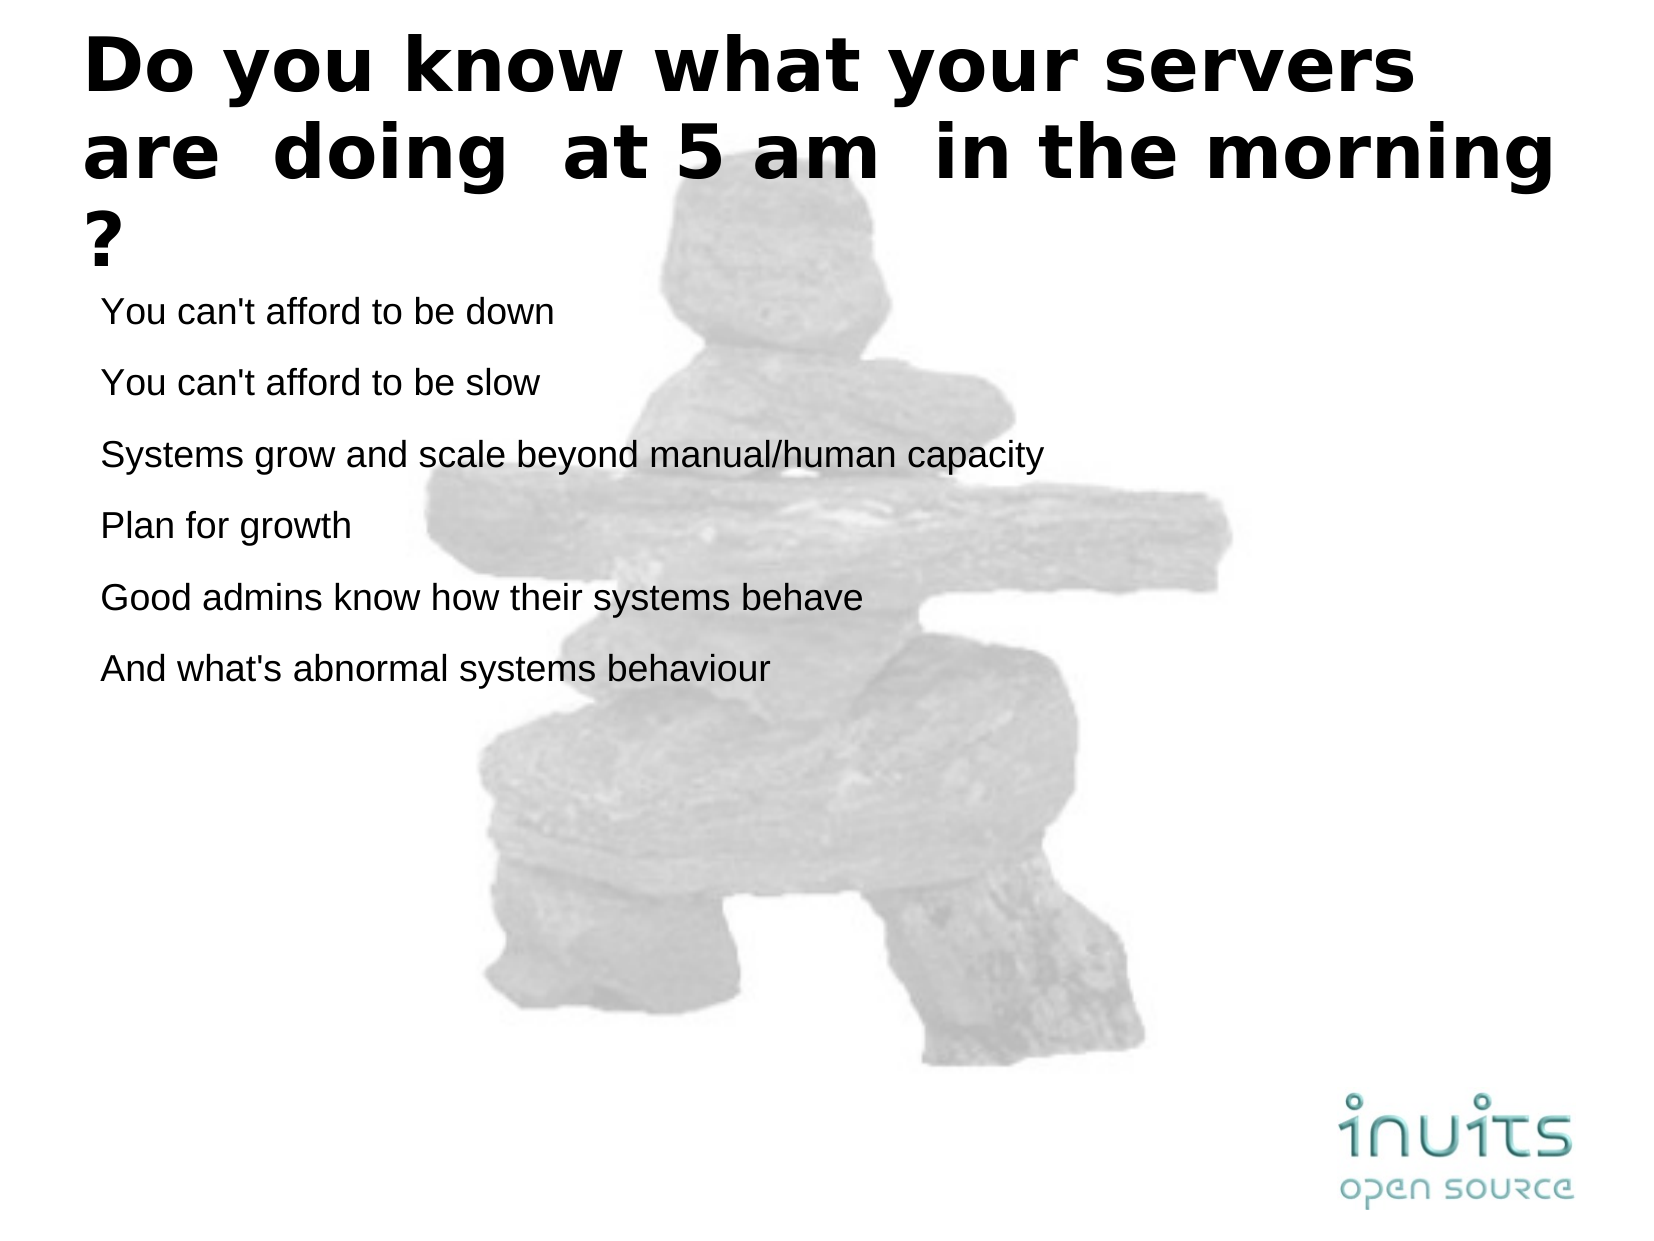

# Do you know what your servers are doing at 5 am in the morning ?
You can't afford to be down
You can't afford to be slow
Systems grow and scale beyond manual/human capacity
Plan for growth
Good admins know how their systems behave
And what's abnormal systems behaviour
5